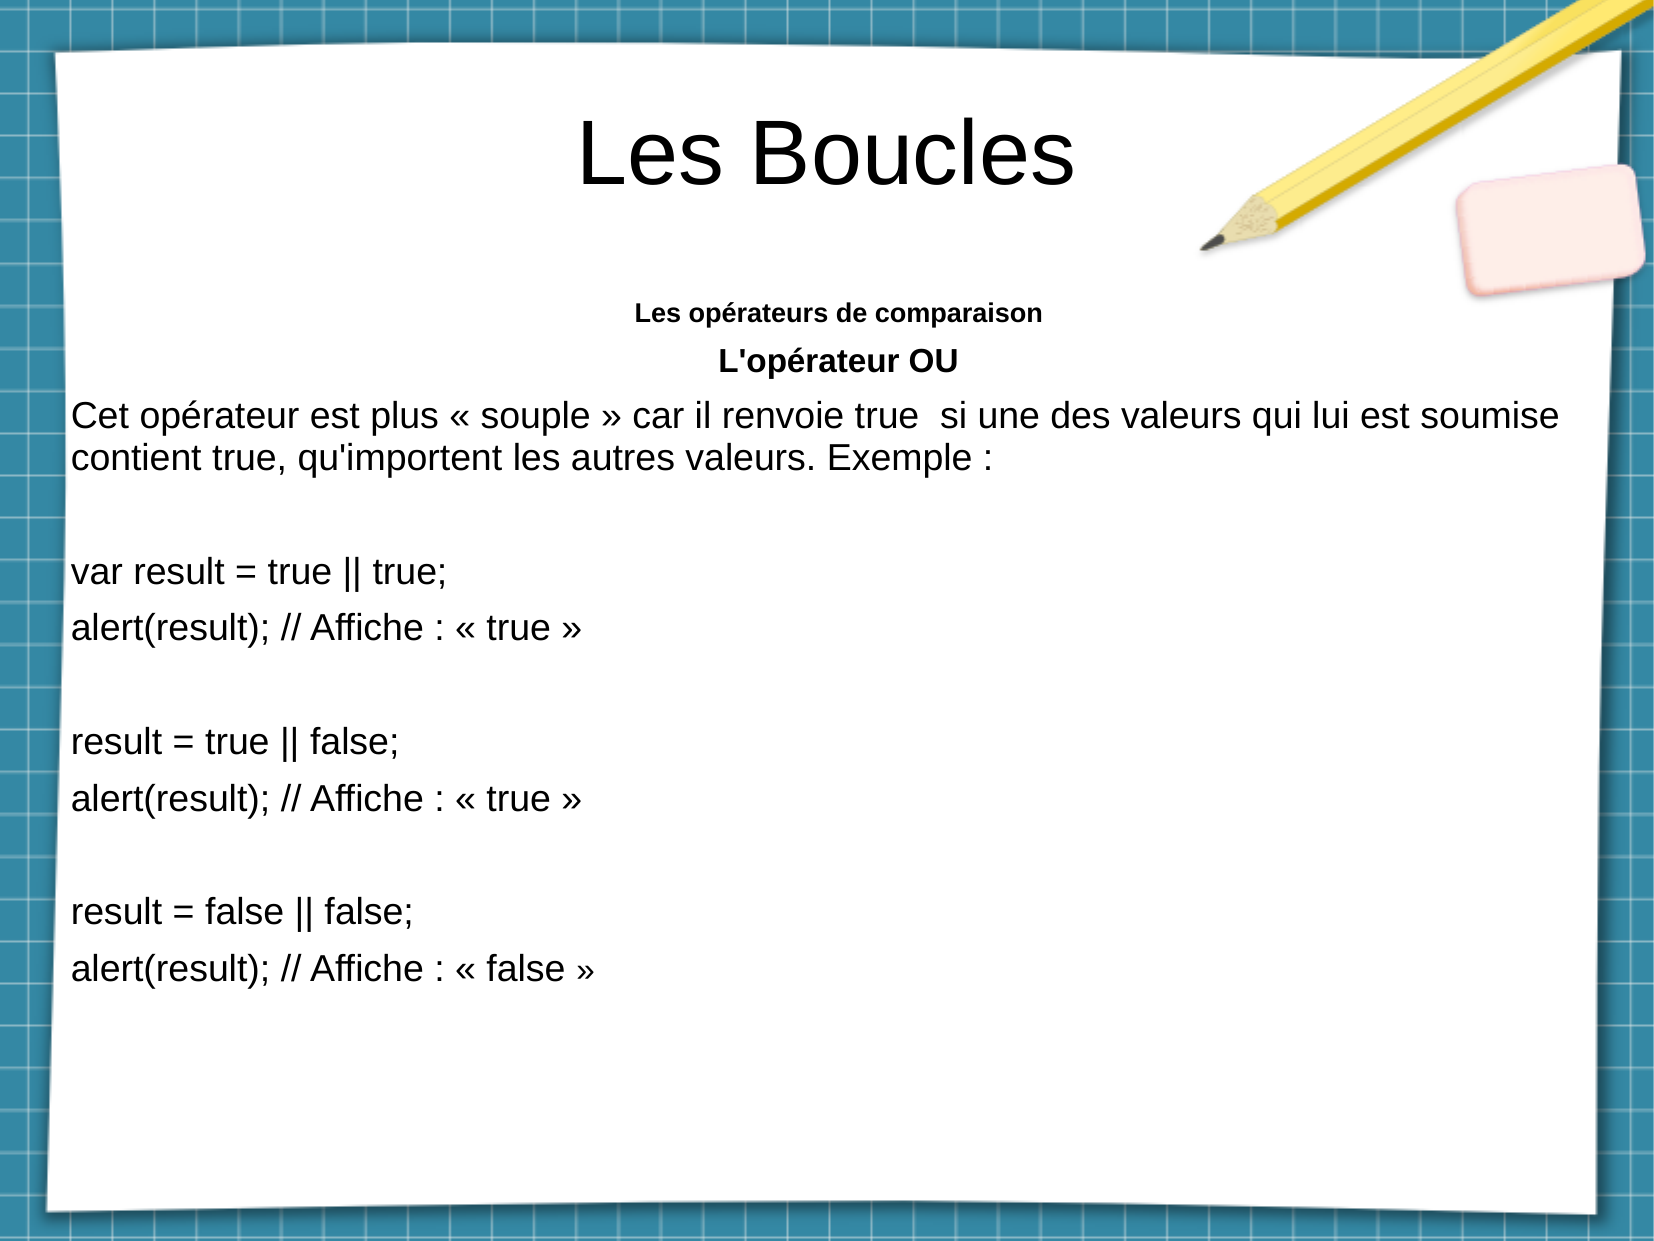

# Les Boucles
Les opérateurs de comparaison
L'opérateur OU
Cet opérateur est plus « souple » car il renvoie true si une des valeurs qui lui est soumise contient true, qu'importent les autres valeurs. Exemple :
var result = true || true;
alert(result); // Affiche : « true »
result = true || false;
alert(result); // Affiche : « true »
result = false || false;
alert(result); // Affiche : « false »